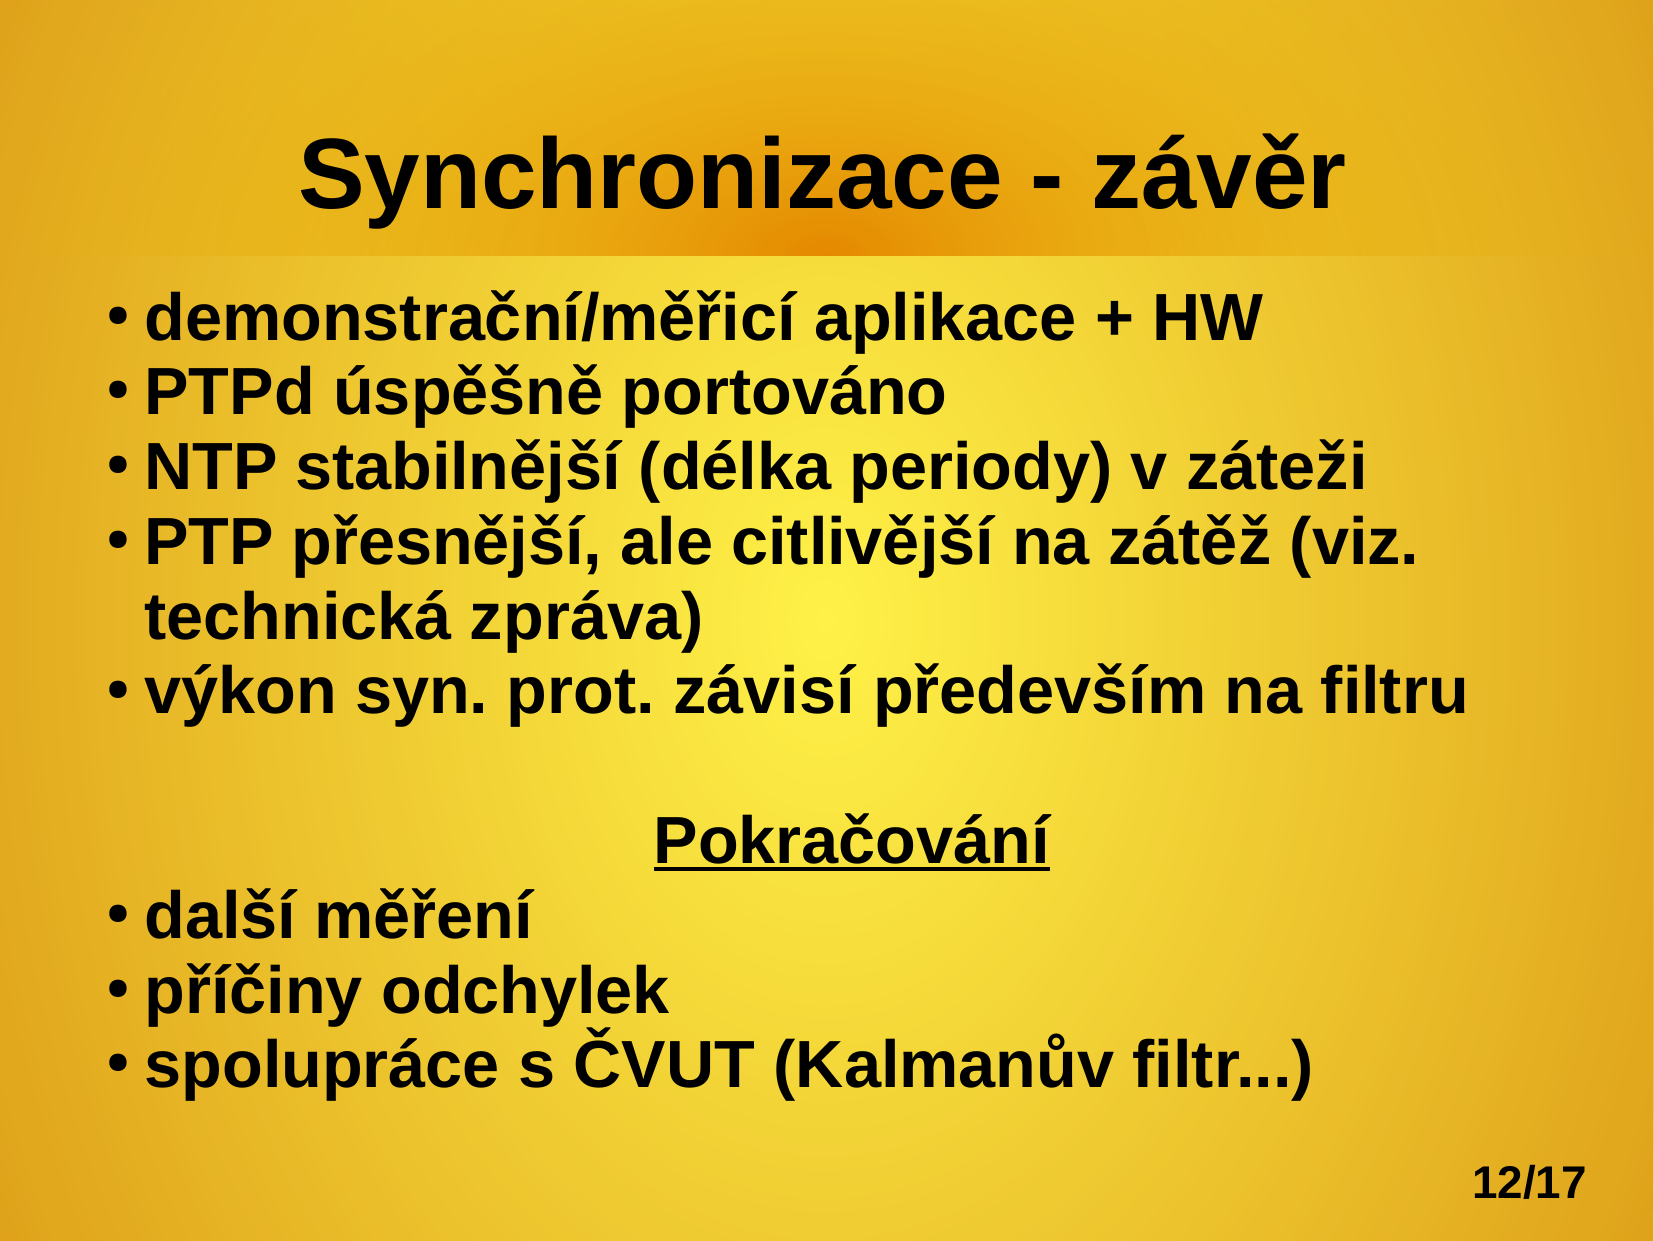

# Synchronizace - závěr
demonstrační/měřicí aplikace + HW
PTPd úspěšně portováno
NTP stabilnější (délka periody) v záteži
PTP přesnější, ale citlivější na zátěž (viz. technická zpráva)
výkon syn. prot. závisí především na filtru
Pokračování
další měření
příčiny odchylek
spolupráce s ČVUT (Kalmanův filtr...)